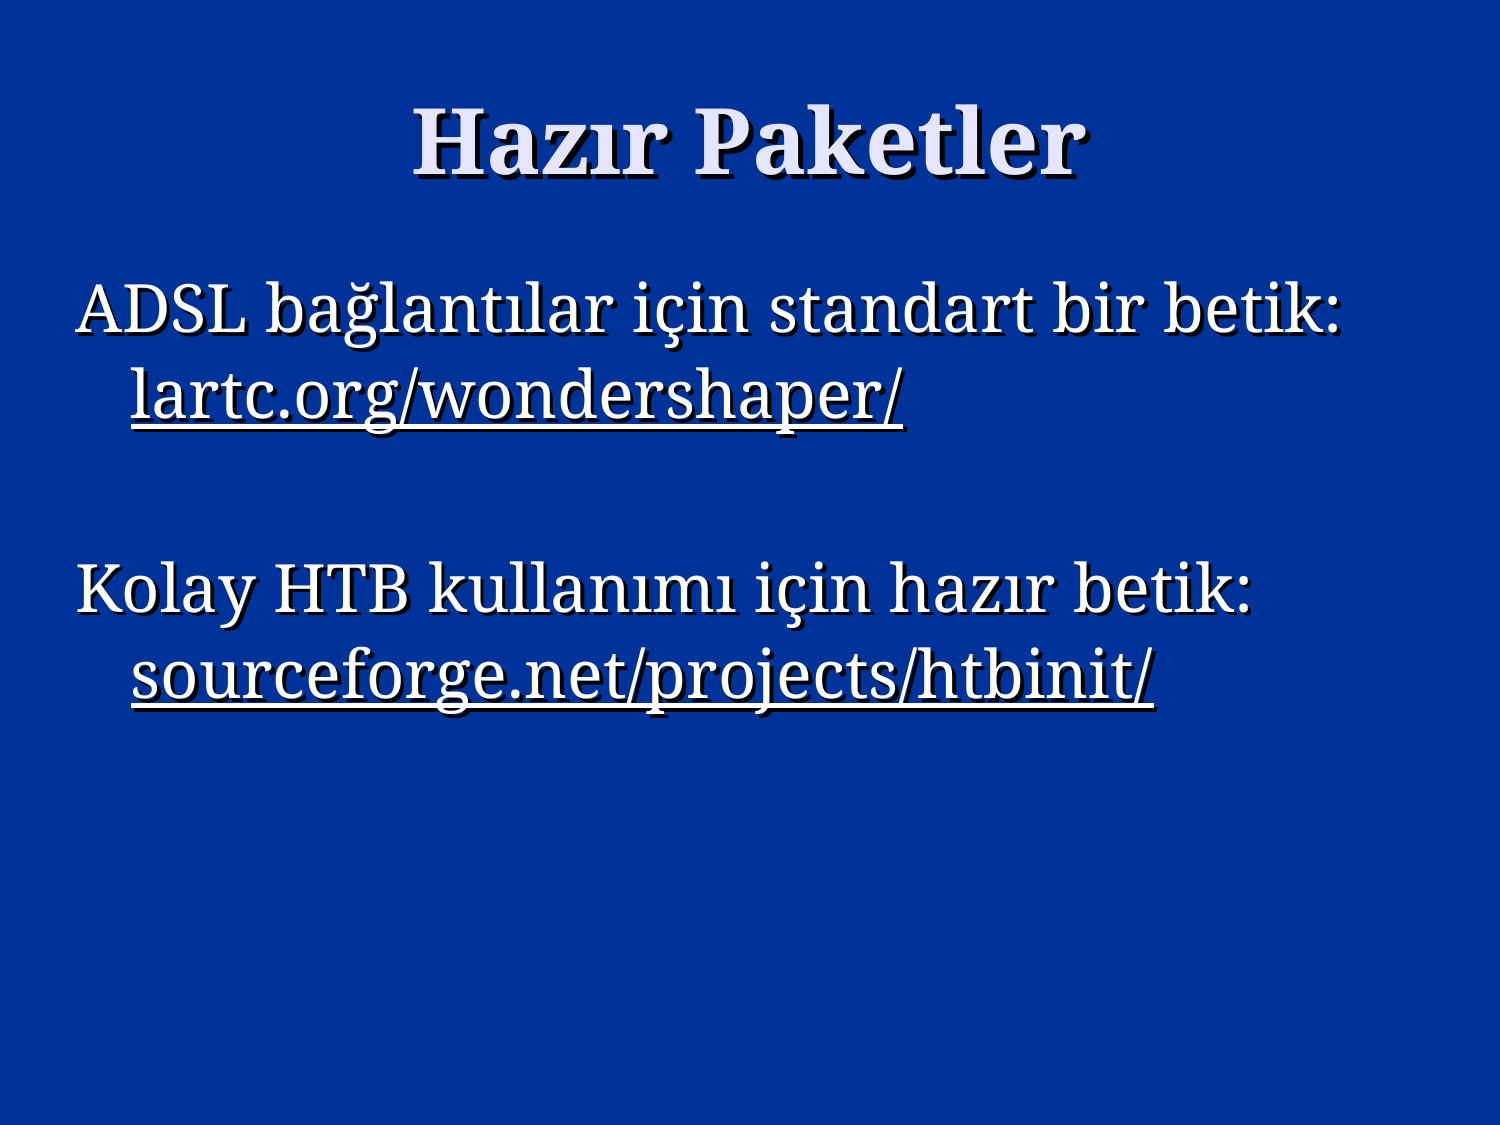

# Hazır Paketler
ADSL bağlantılar için standart bir betik: lartc.org/wondershaper/
Kolay HTB kullanımı için hazır betik: sourceforge.net/projects/htbinit/